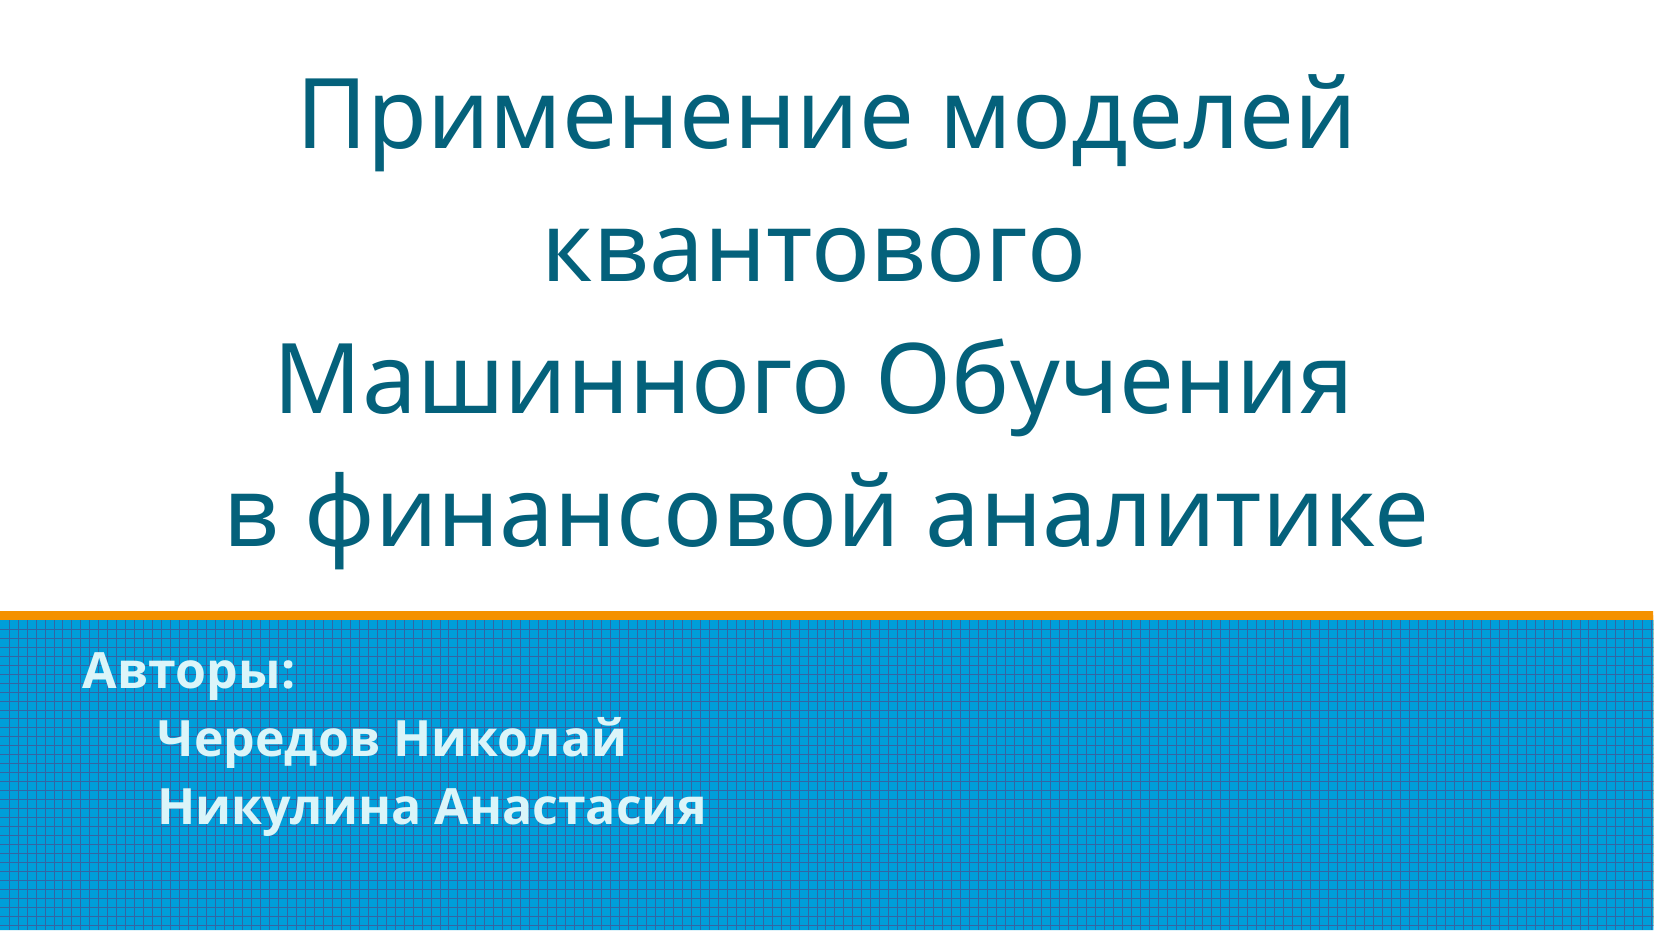

# Применение моделей квантового Машинного Обучения в финансовой аналитике
Авторы:
	Чередов Николай
	Никулина Анастасия